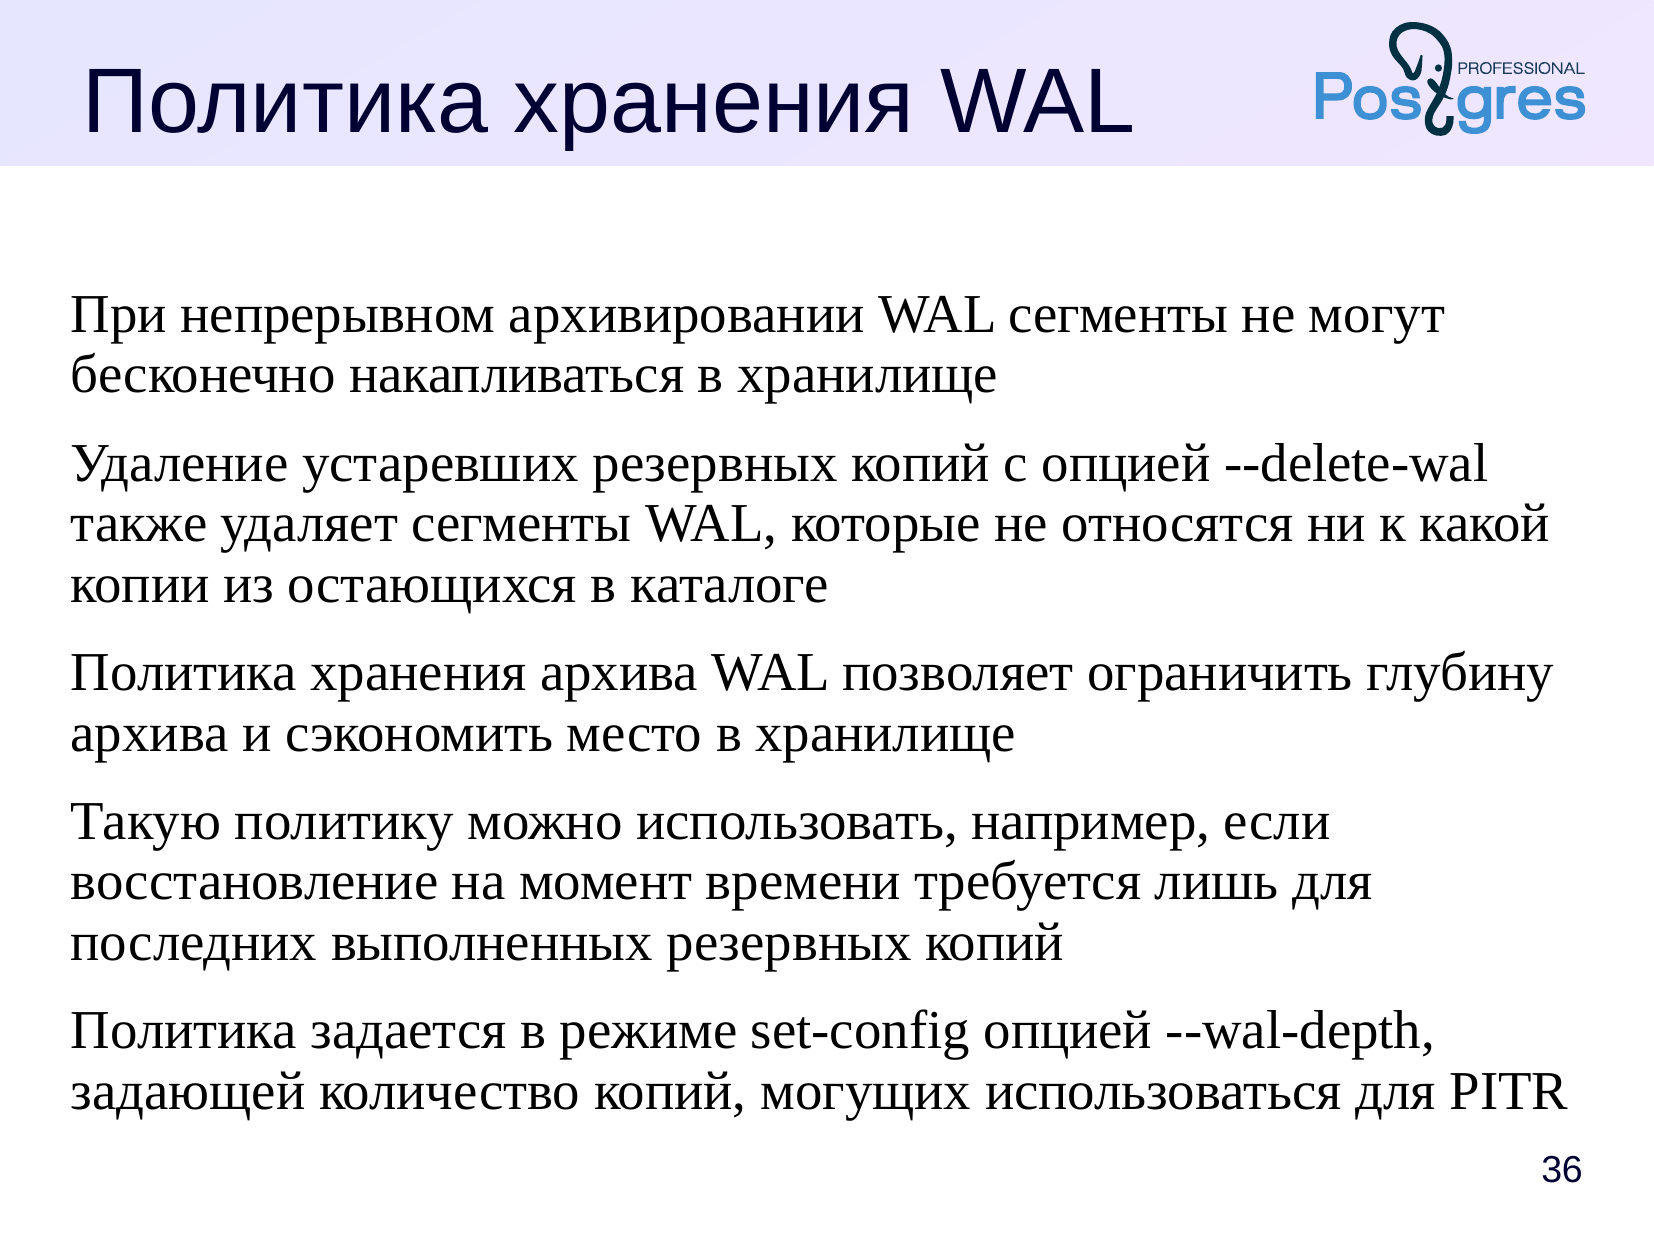

# Политика хранения WAL
При непрерывном архивировании WAL сегменты не могут бесконечно накапливаться в хранилище
Удаление устаревших резервных копий с опцией --delete-wal также удаляет сегменты WAL, которые не относятся ни к какой копии из остающихся в каталоге
Политика хранения архива WAL позволяет ограничить глубину архива и сэкономить место в хранилище
Такую политику можно использовать, например, если восстановление на момент времени требуется лишь для последних выполненных резервных копий
Политика задается в режиме set-config опцией --wal-depth, задающей количество копий, могущих использоваться для PITR